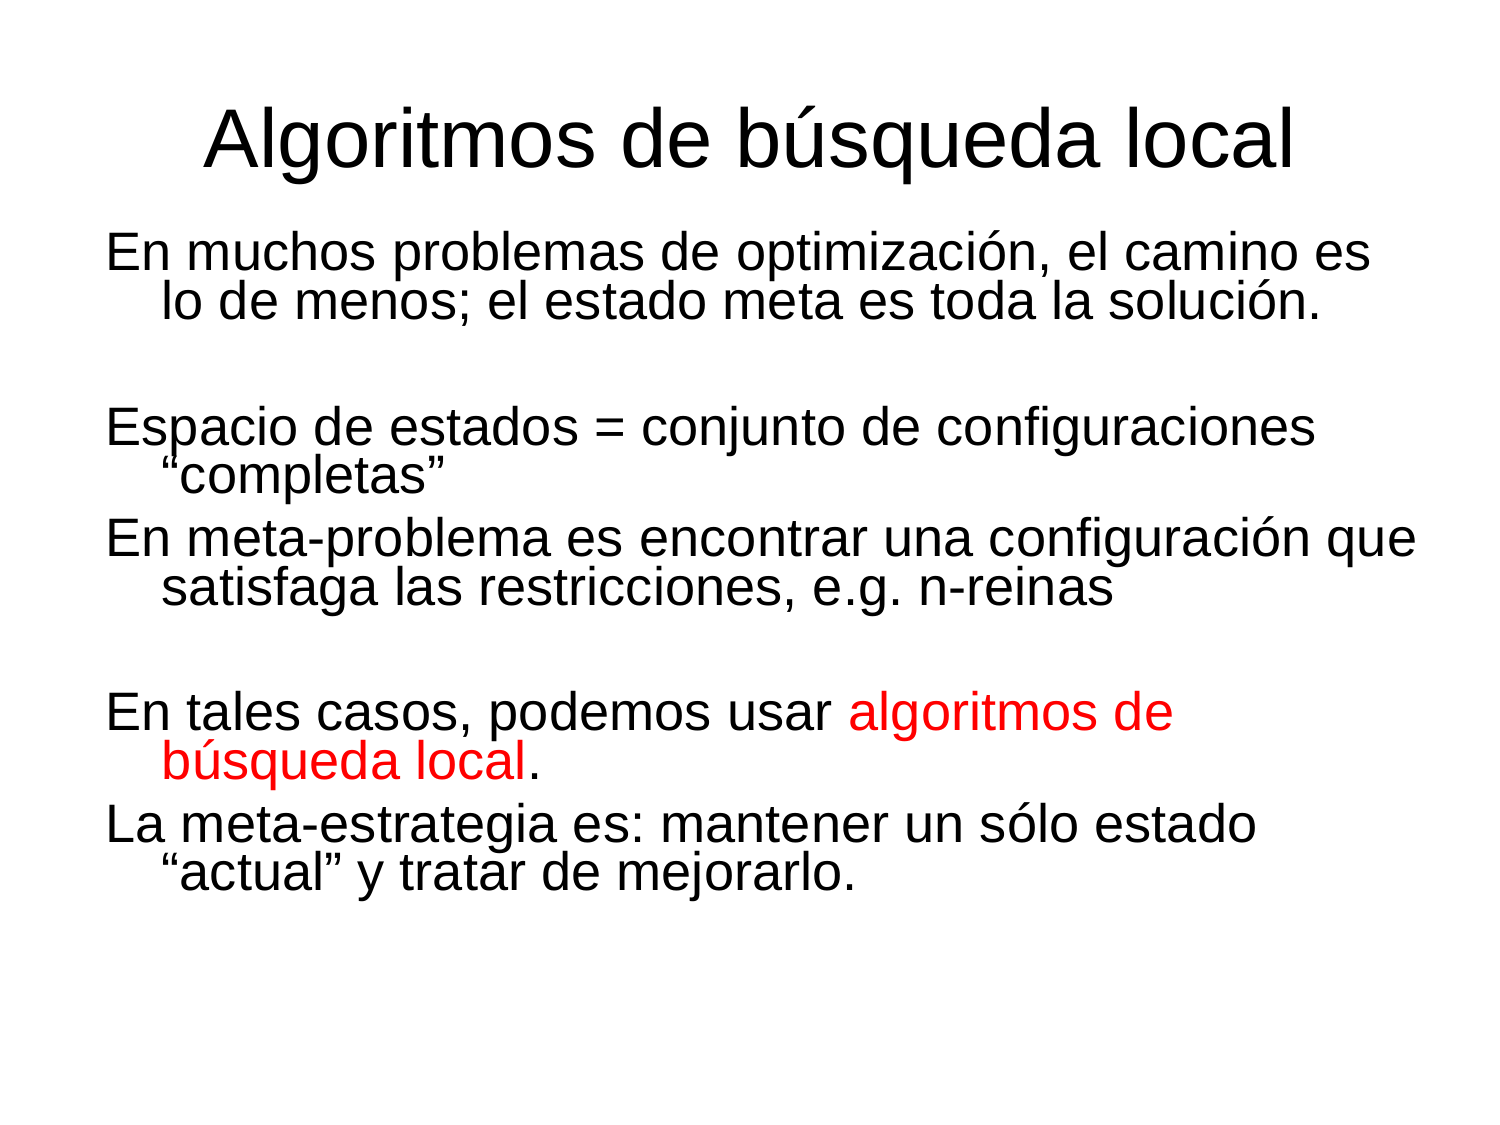

# Algoritmos de búsqueda local
En muchos problemas de optimización, el camino es lo de menos; el estado meta es toda la solución.
Espacio de estados = conjunto de configuraciones “completas”
En meta-problema es encontrar una configuración que satisfaga las restricciones, e.g. n-reinas
En tales casos, podemos usar algoritmos de búsqueda local.
La meta-estrategia es: mantener un sólo estado “actual” y tratar de mejorarlo.